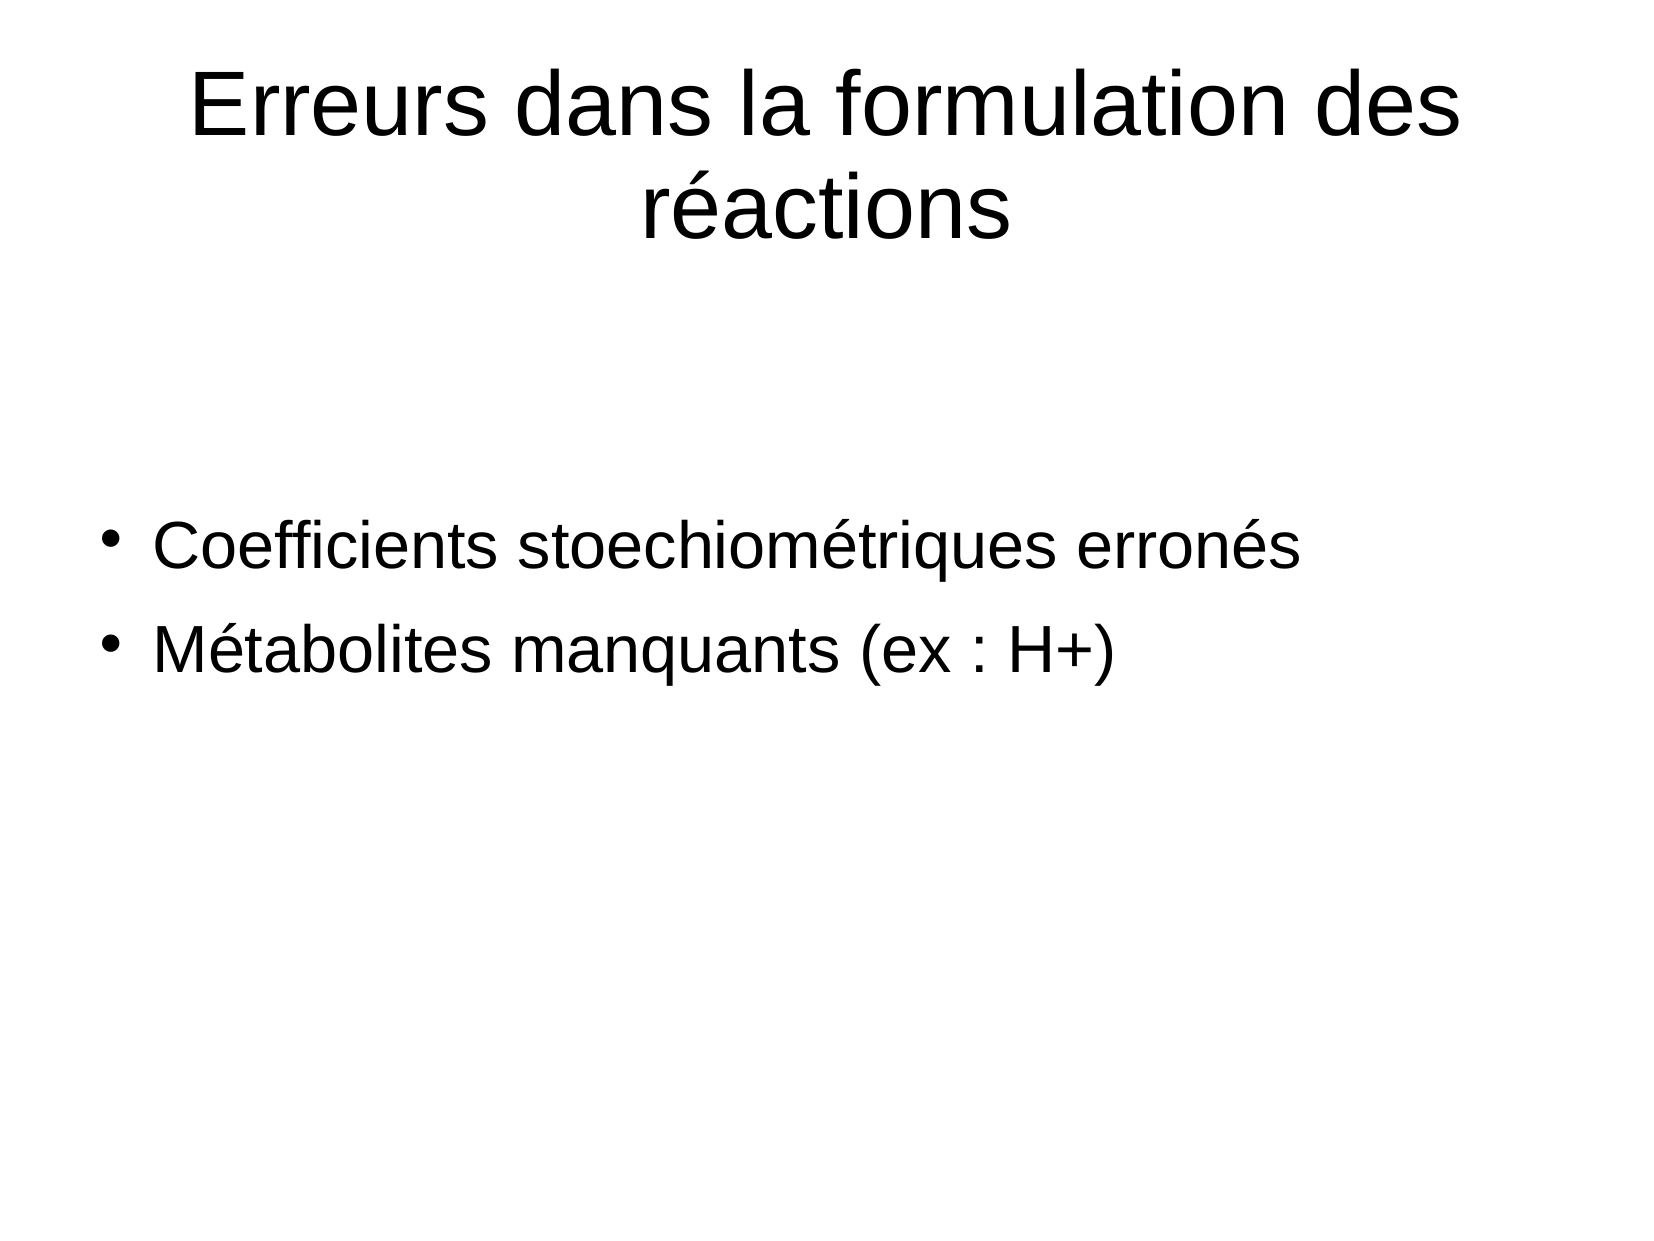

# Erreurs dans la formulation des réactions
Coefficients stoechiométriques erronés
Métabolites manquants (ex : H+)